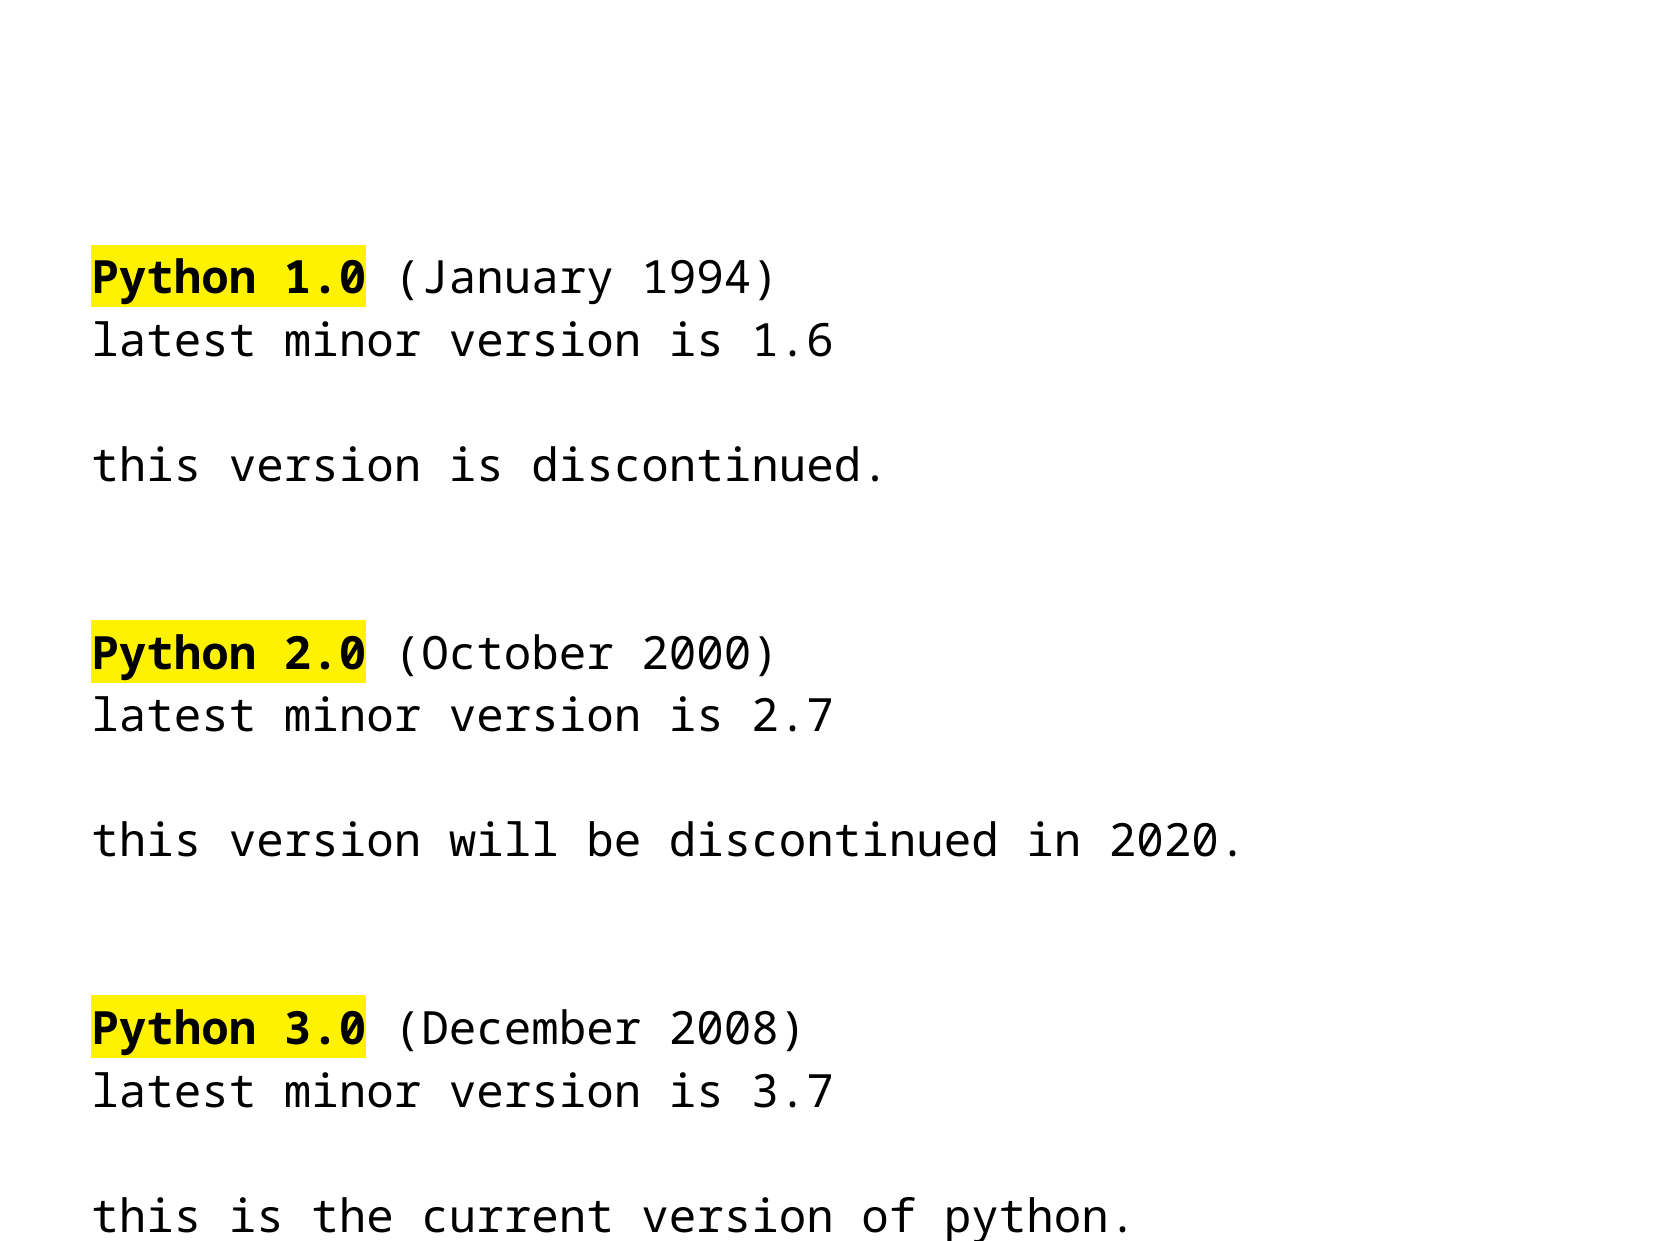

Python 1.0 (January 1994)
latest minor version is 1.6
this version is discontinued.
Python 2.0 (October 2000)
latest minor version is 2.7
this version will be discontinued in 2020.
Python 3.0 (December 2008)
latest minor version is 3.7
this is the current version of python.